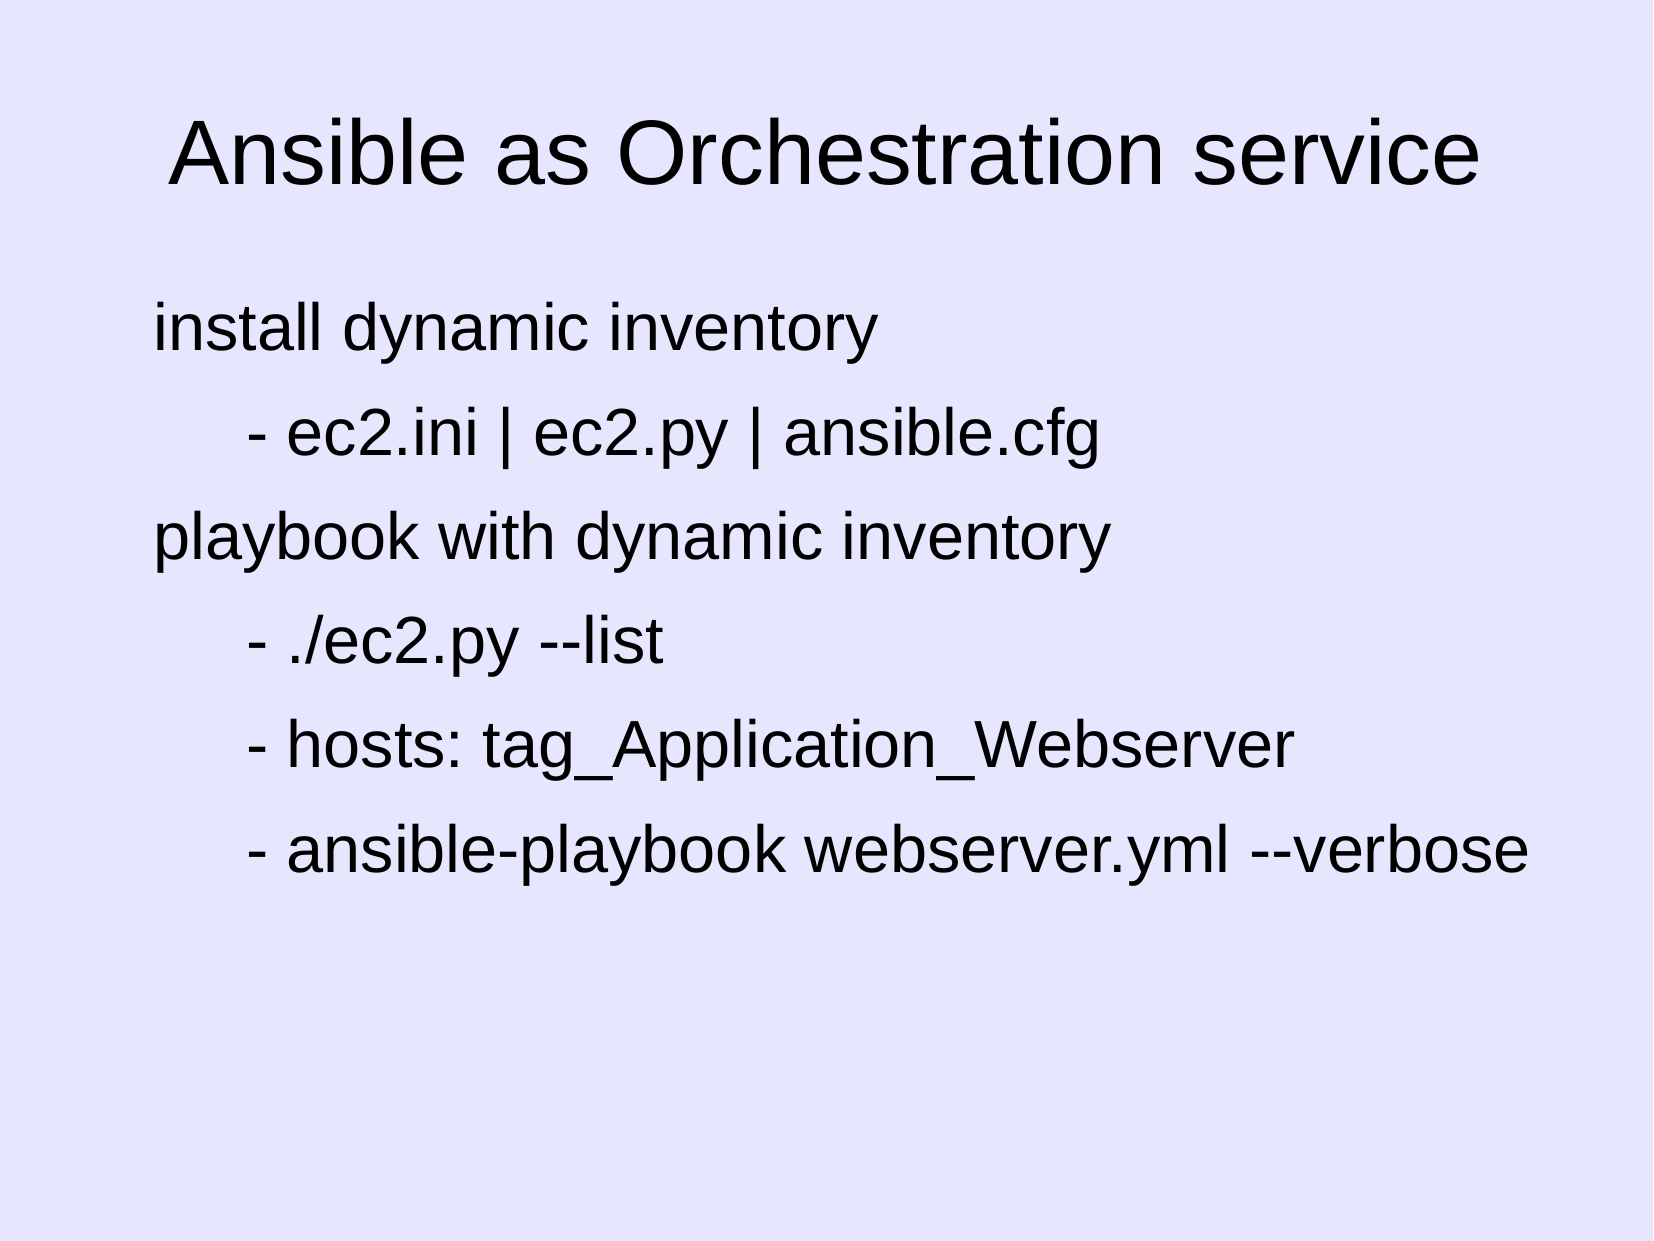

# Ansible as Orchestration service
install dynamic inventory
 - ec2.ini | ec2.py | ansible.cfg
playbook with dynamic inventory
 - ./ec2.py --list
 - hosts: tag_Application_Webserver
 - ansible-playbook webserver.yml --verbose